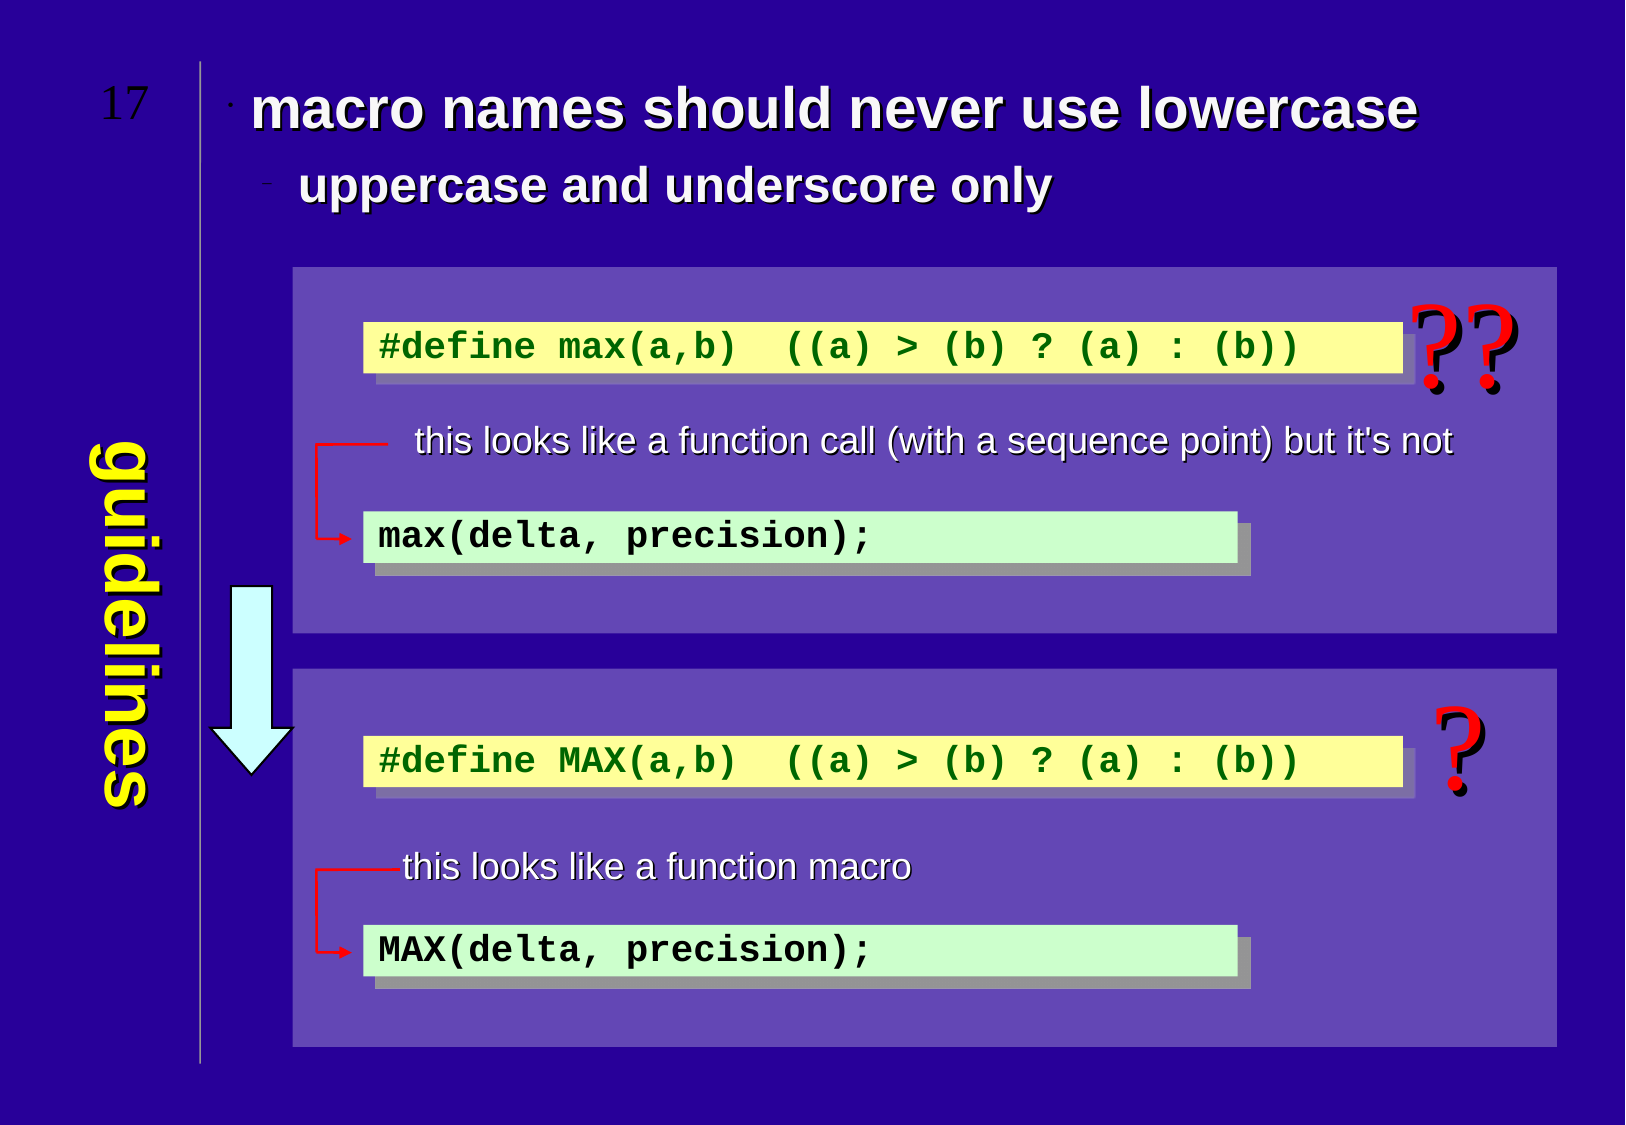

17
 macro names should never use lowercase
uppercase and underscore only
# guidelines
?
?
#define max(a,b) ((a) > (b) ? (a) : (b))
this looks like a function call (with a sequence point) but it's not
max(delta, precision);
?
#define MAX(a,b) ((a) > (b) ? (a) : (b))
this looks like a function macro
MAX(delta, precision);